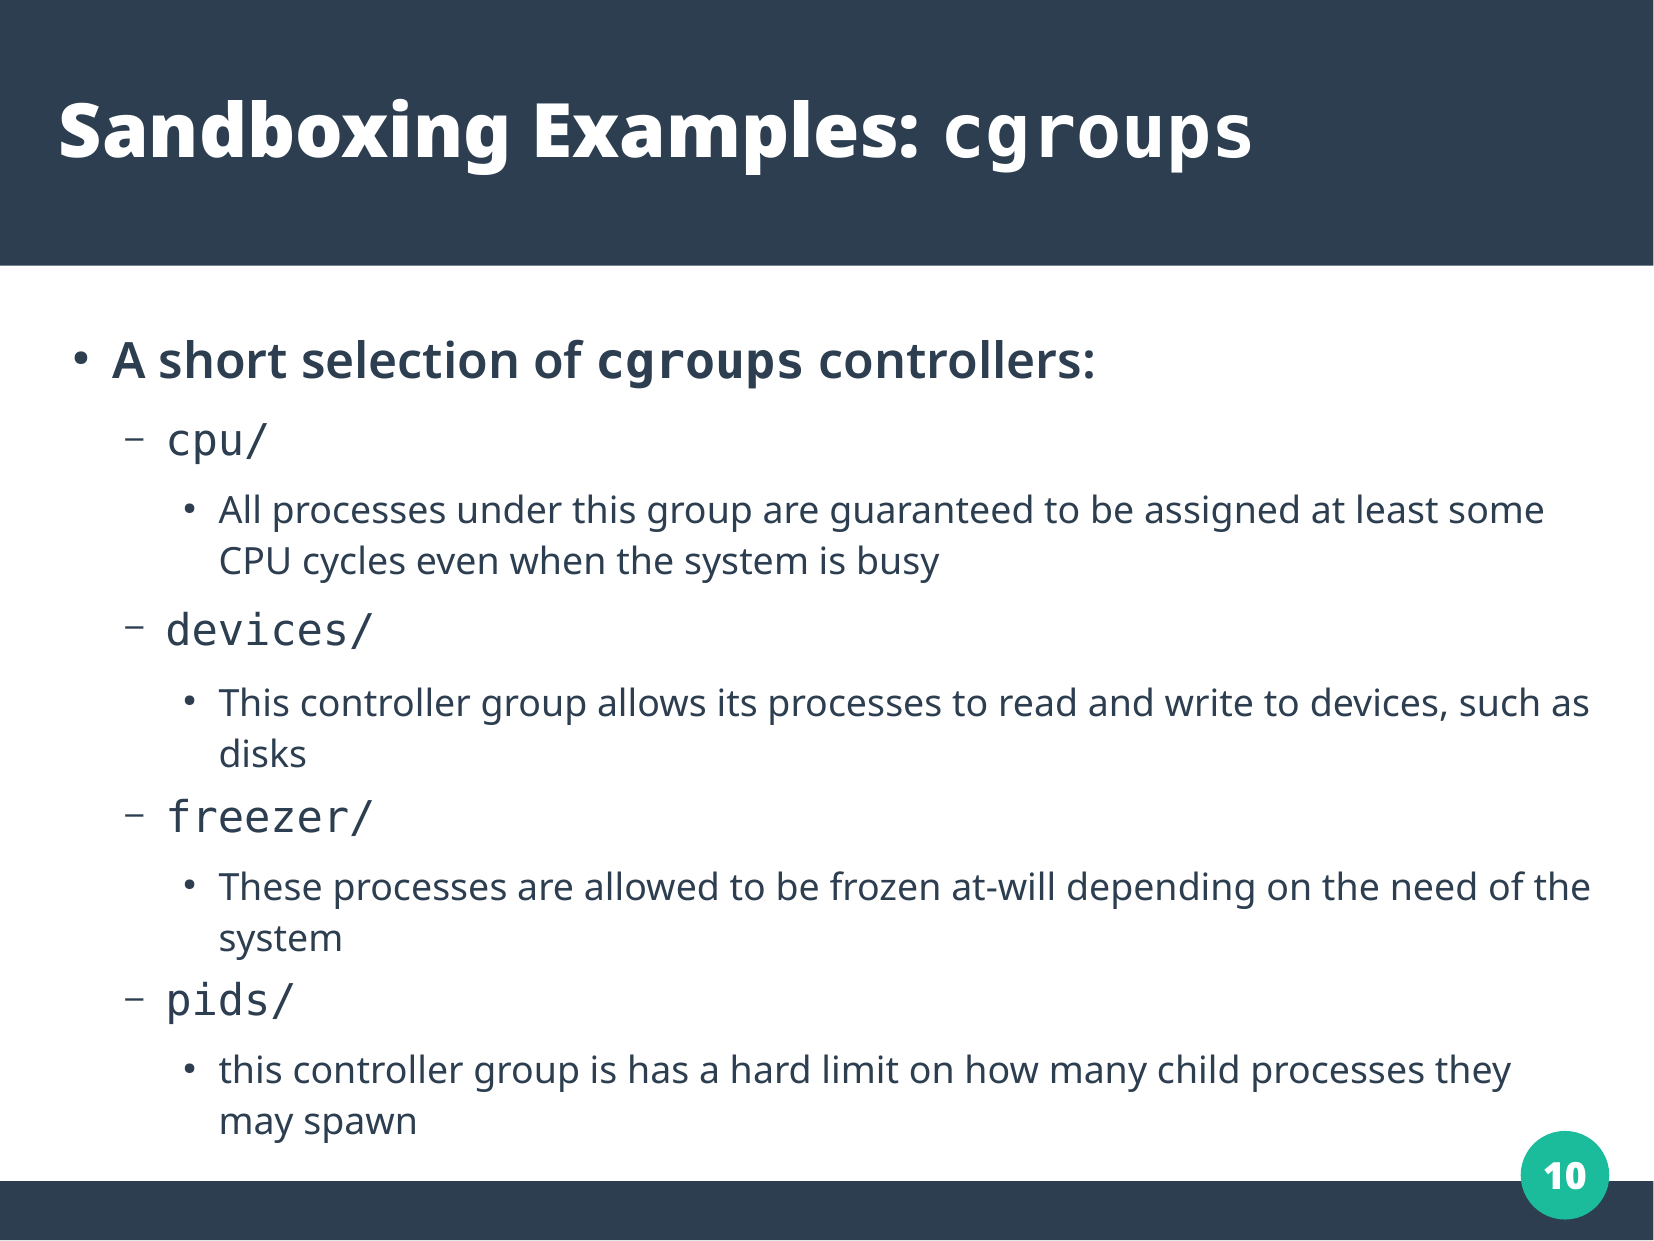

# Sandboxing Examples: cgroups
A short selection of cgroups controllers:
cpu/
All processes under this group are guaranteed to be assigned at least some CPU cycles even when the system is busy
devices/
This controller group allows its processes to read and write to devices, such as disks
freezer/
These processes are allowed to be frozen at-will depending on the need of the system
pids/
this controller group is has a hard limit on how many child processes they may spawn
10